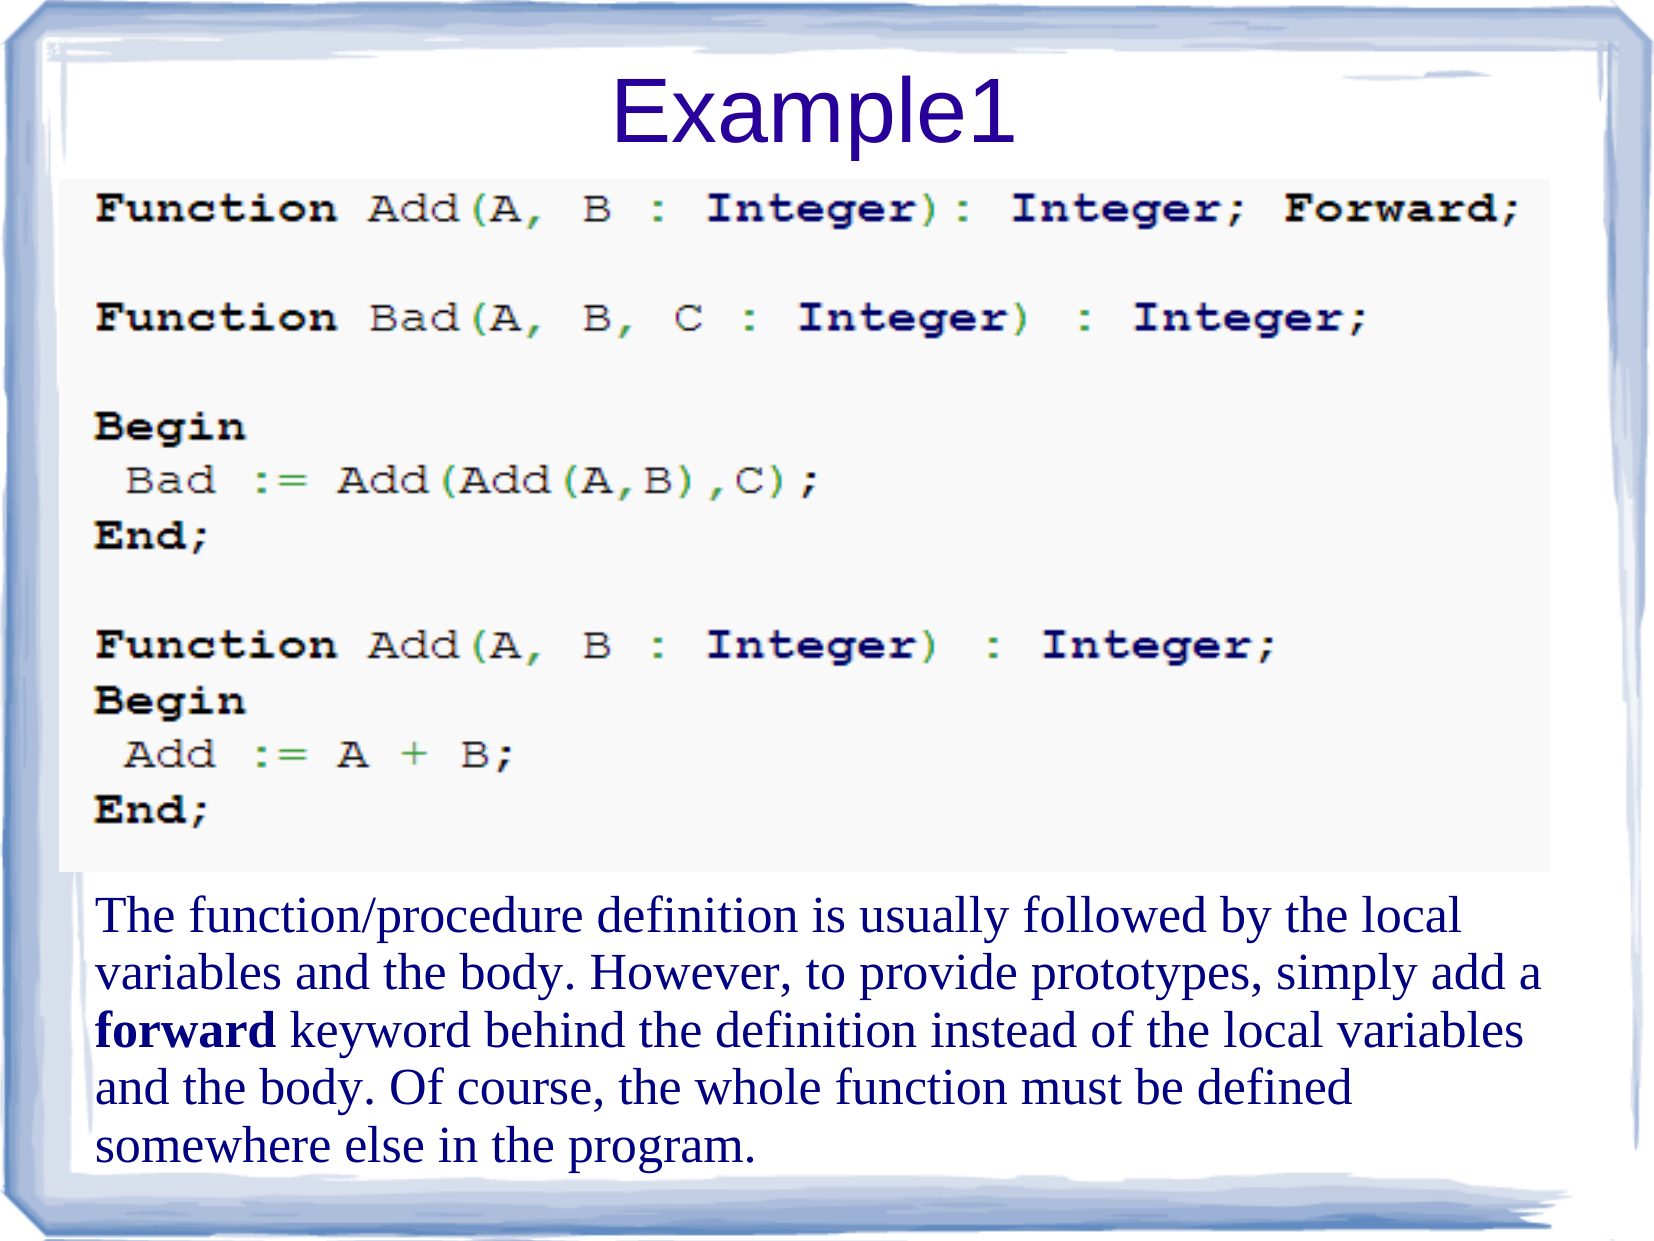

# Example1
The function/procedure definition is usually followed by the local variables and the body. However, to provide prototypes, simply add a forward keyword behind the definition instead of the local variables and the body. Of course, the whole function must be defined somewhere else in the program.